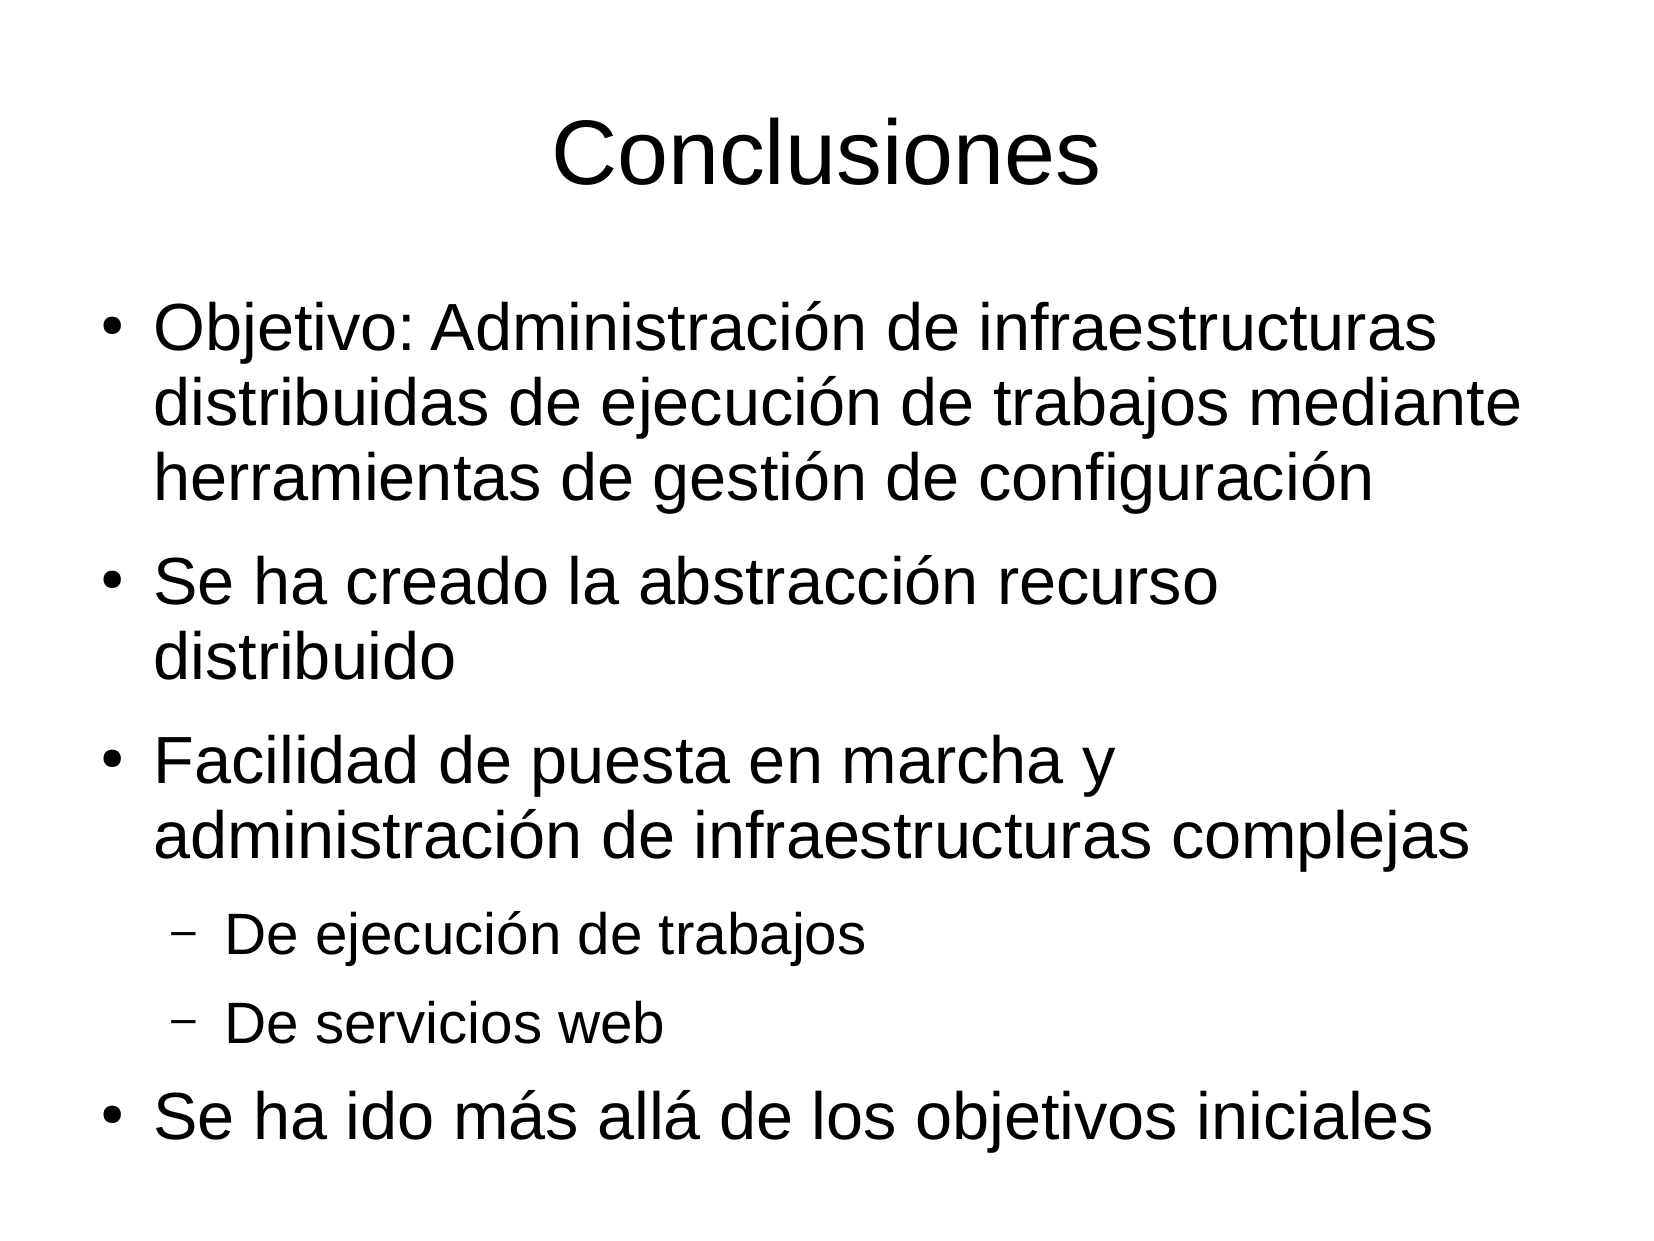

# Conclusiones
Objetivo: Administración de infraestructuras distribuidas de ejecución de trabajos mediante herramientas de gestión de configuración
Se ha creado la abstracción recurso distribuido
Facilidad de puesta en marcha y administración de infraestructuras complejas
De ejecución de trabajos
De servicios web
Se ha ido más allá de los objetivos iniciales